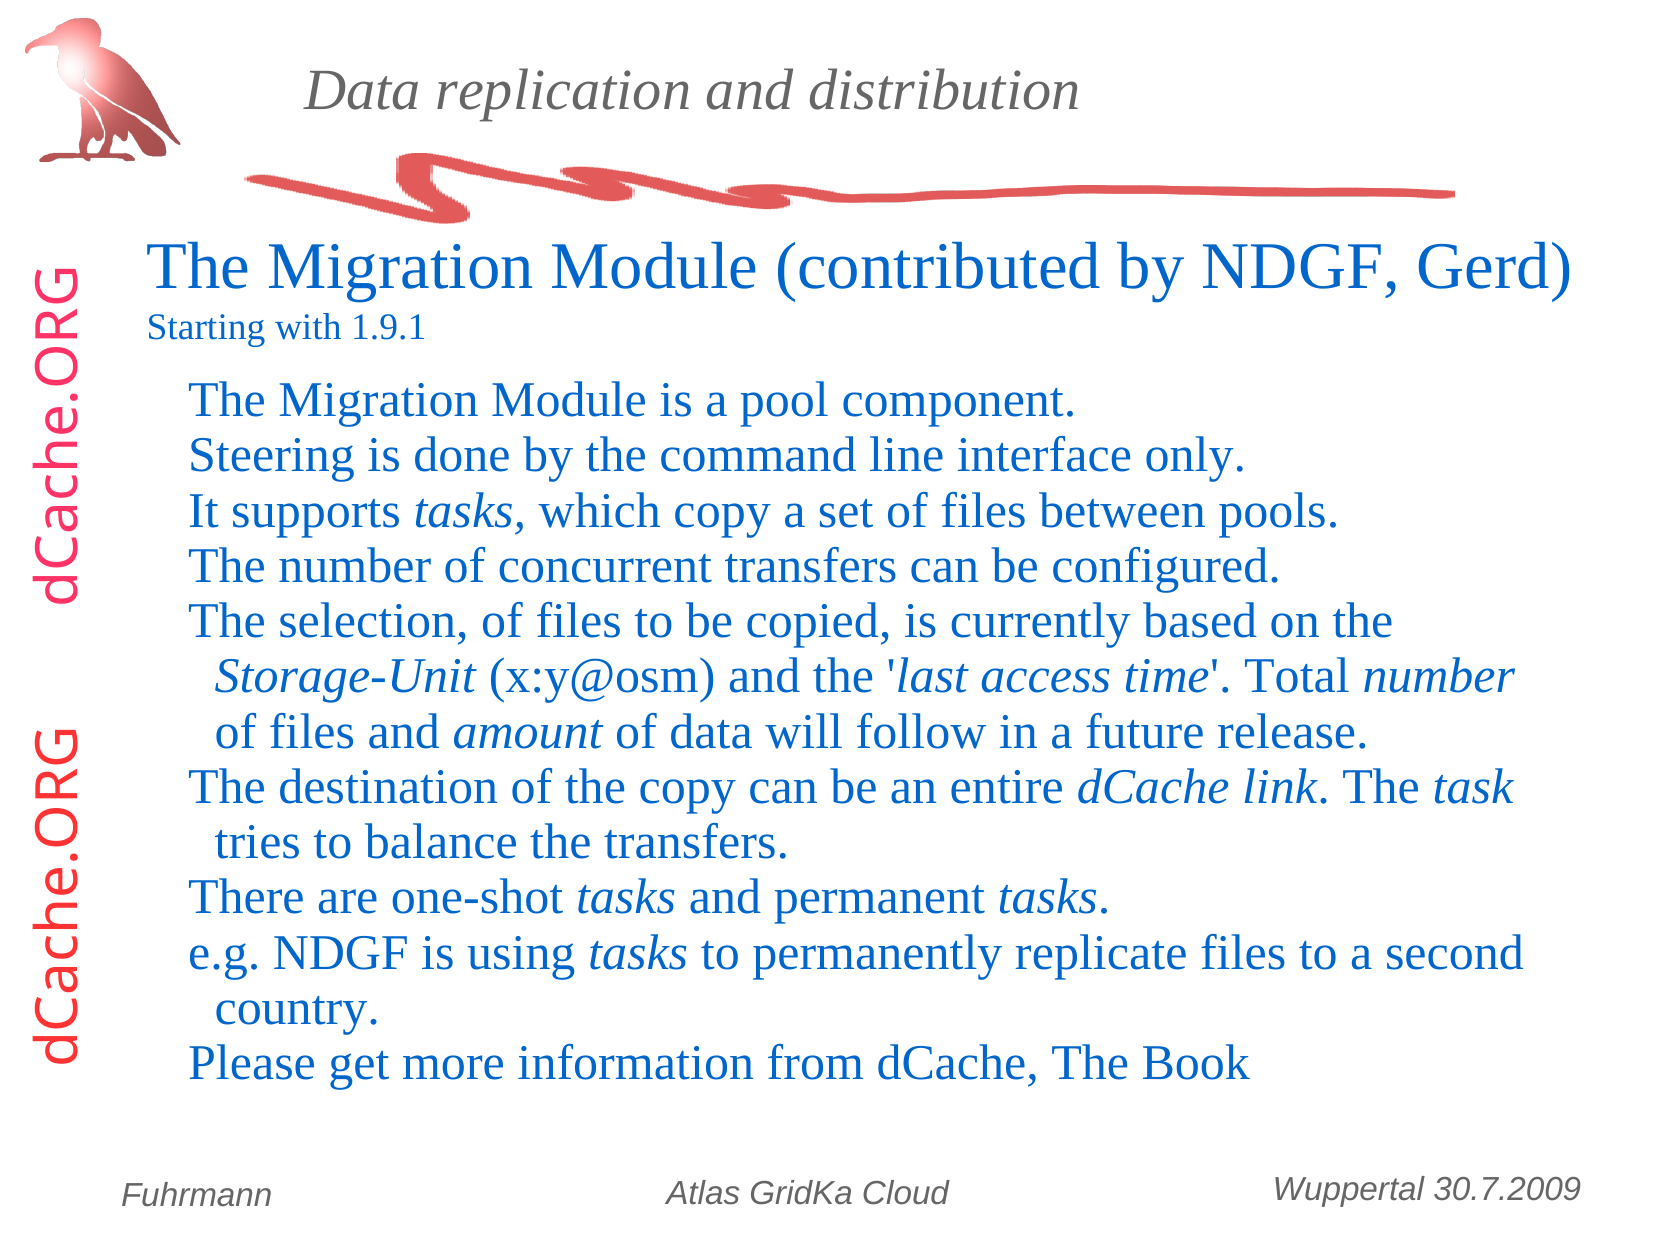

Data replication and distribution
The Migration Module (contributed by NDGF, Gerd)
Starting with 1.9.1
The Migration Module is a pool component.
Steering is done by the command line interface only.
It supports tasks, which copy a set of files between pools.
The number of concurrent transfers can be configured.
The selection, of files to be copied, is currently based on the Storage-Unit (x:y@osm) and the 'last access time'. Total number of files and amount of data will follow in a future release.
The destination of the copy can be an entire dCache link. The task tries to balance the transfers.
There are one-shot tasks and permanent tasks.
e.g. NDGF is using tasks to permanently replicate files to a second country.
Please get more information from dCache, The Book